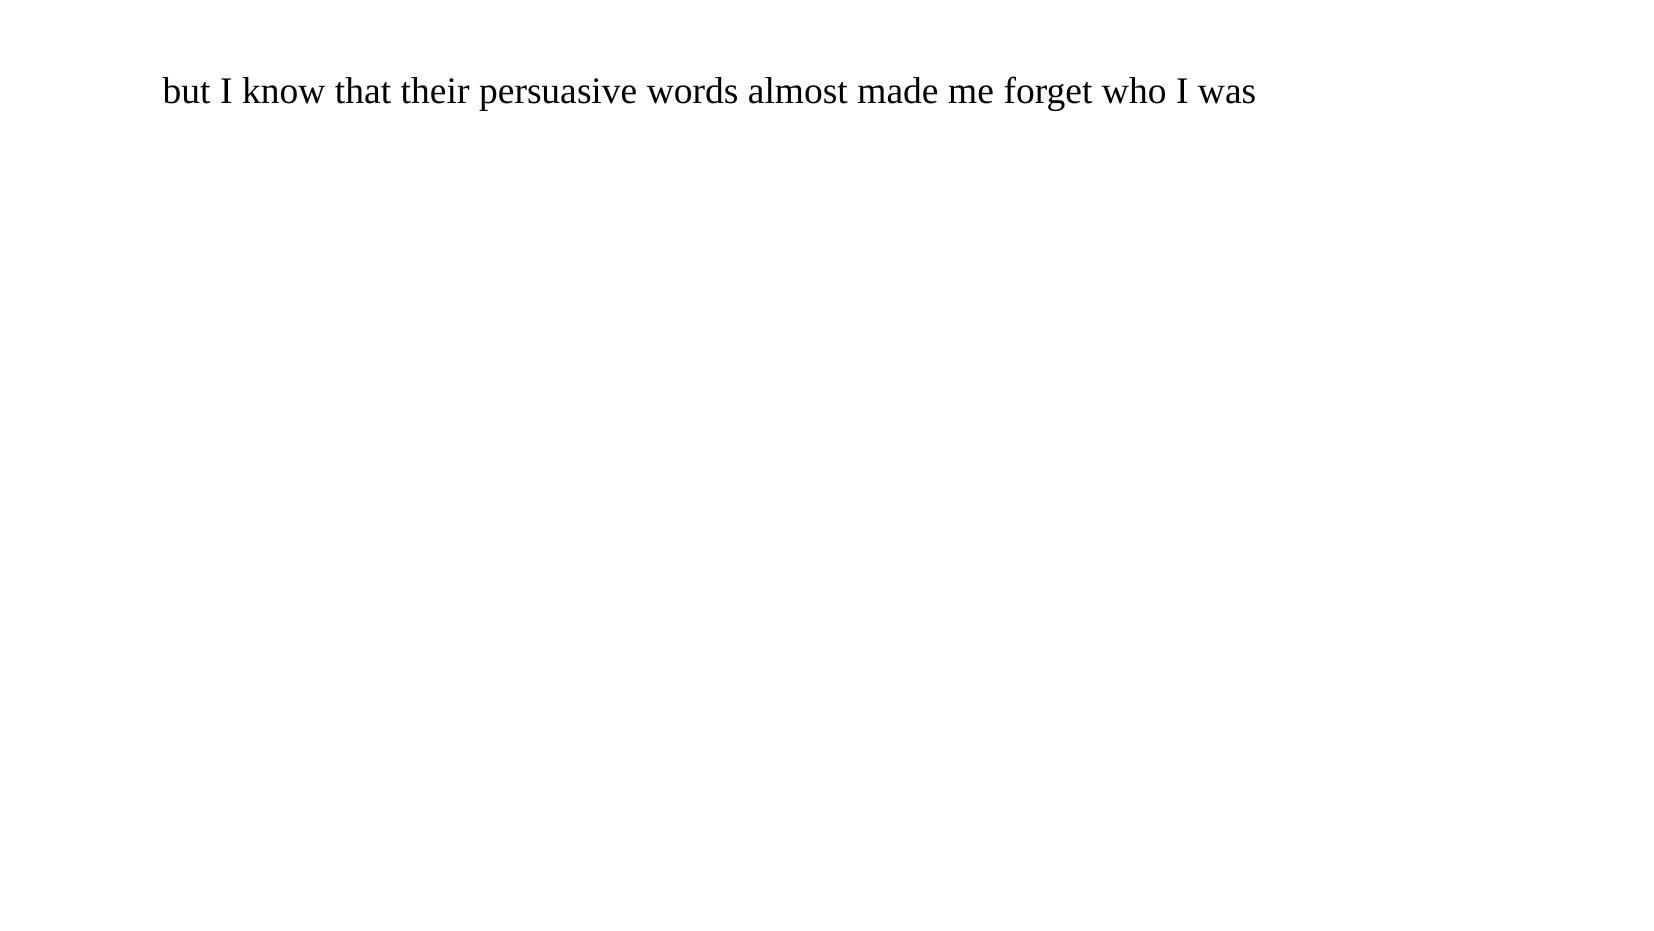

but I know that their persuasive words almost made me forget who I was